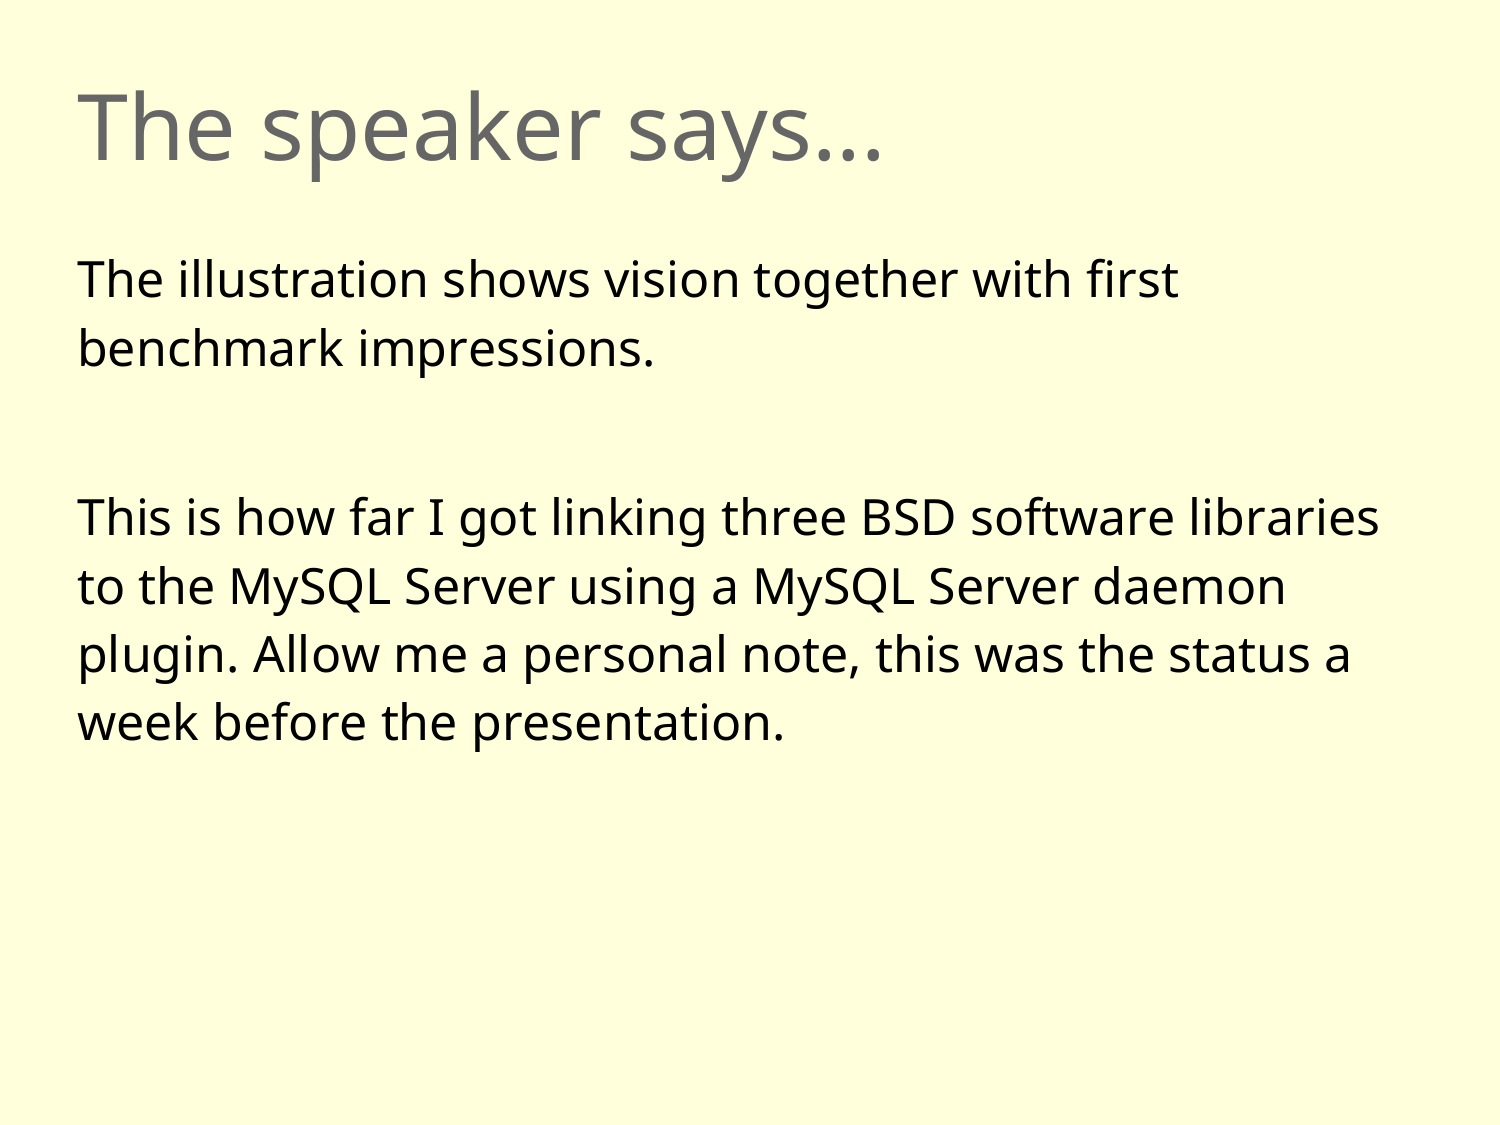

# The speaker says...
The illustration shows vision together with first benchmark impressions.
This is how far I got linking three BSD software libraries to the MySQL Server using a MySQL Server daemon plugin. Allow me a personal note, this was the status a week before the presentation.